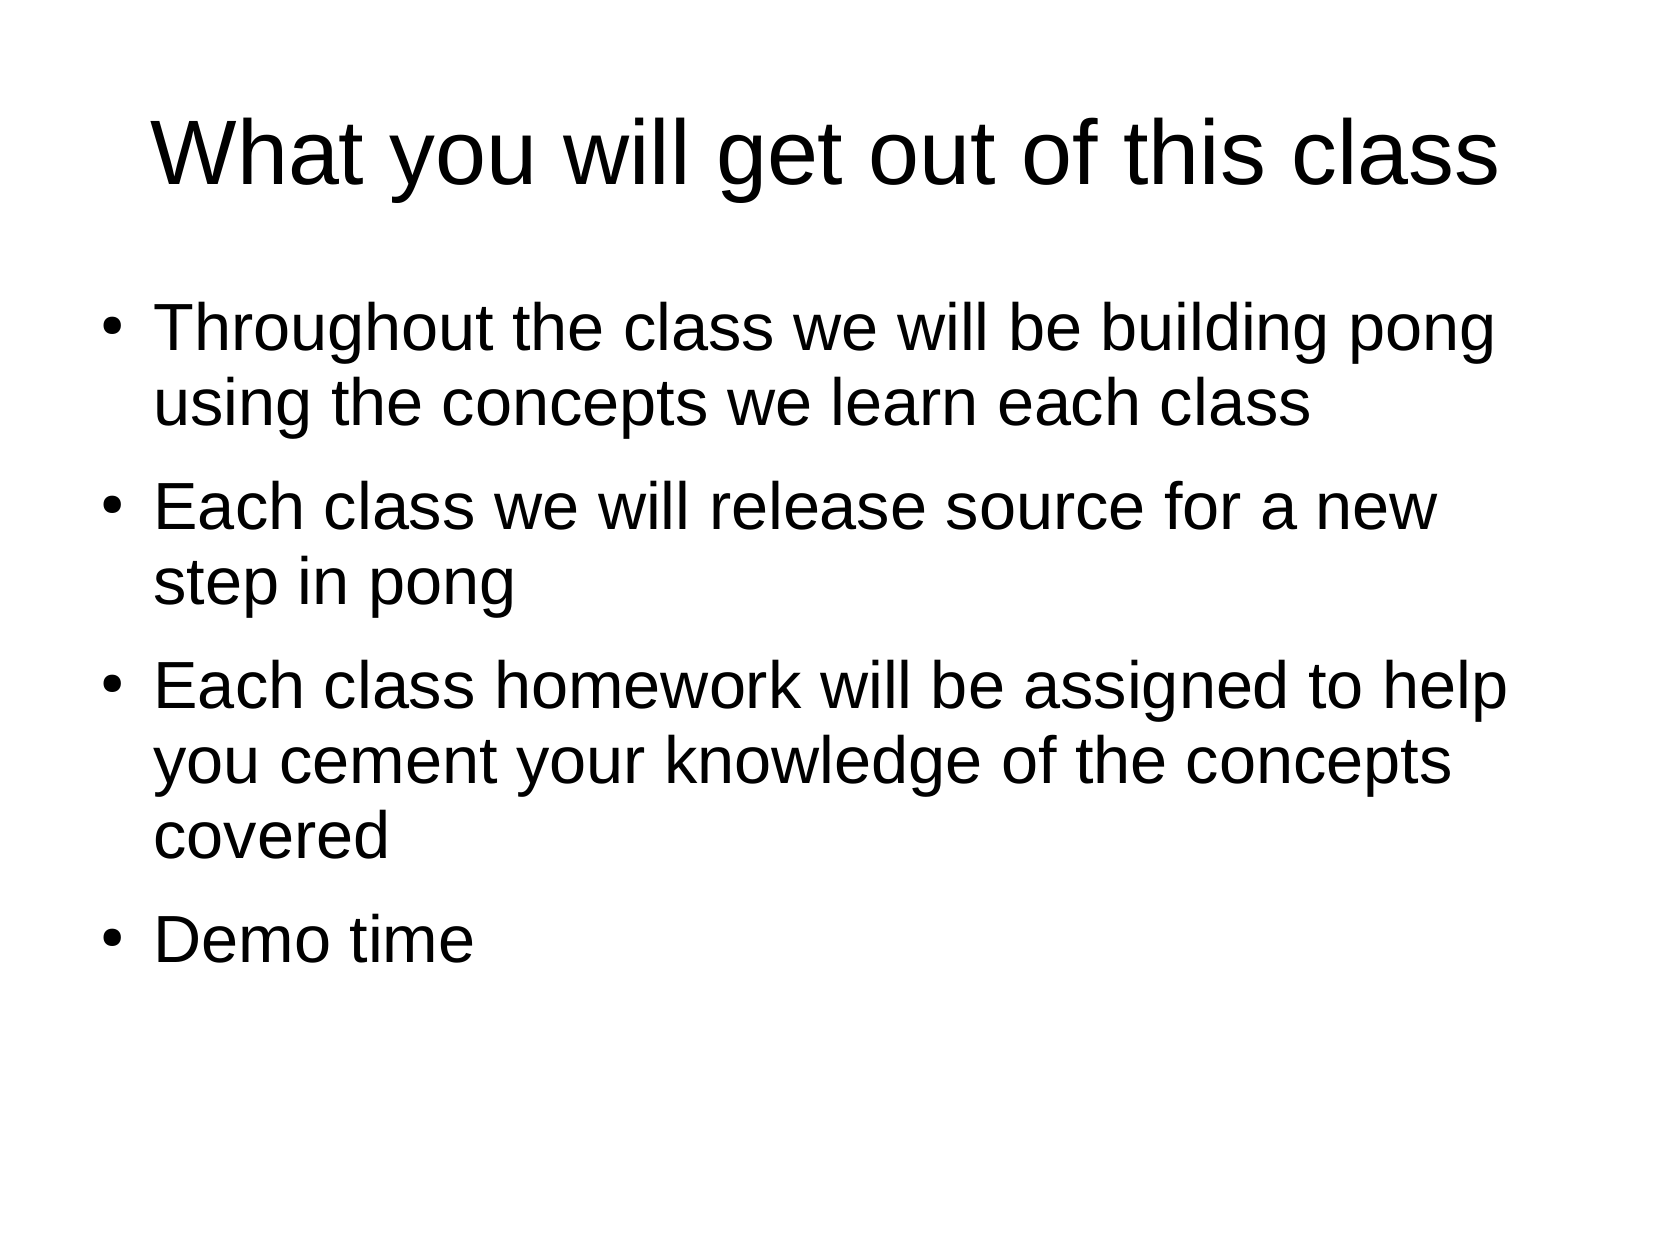

# What you will get out of this class
Throughout the class we will be building pong using the concepts we learn each class
Each class we will release source for a new step in pong
Each class homework will be assigned to help you cement your knowledge of the concepts covered
Demo time